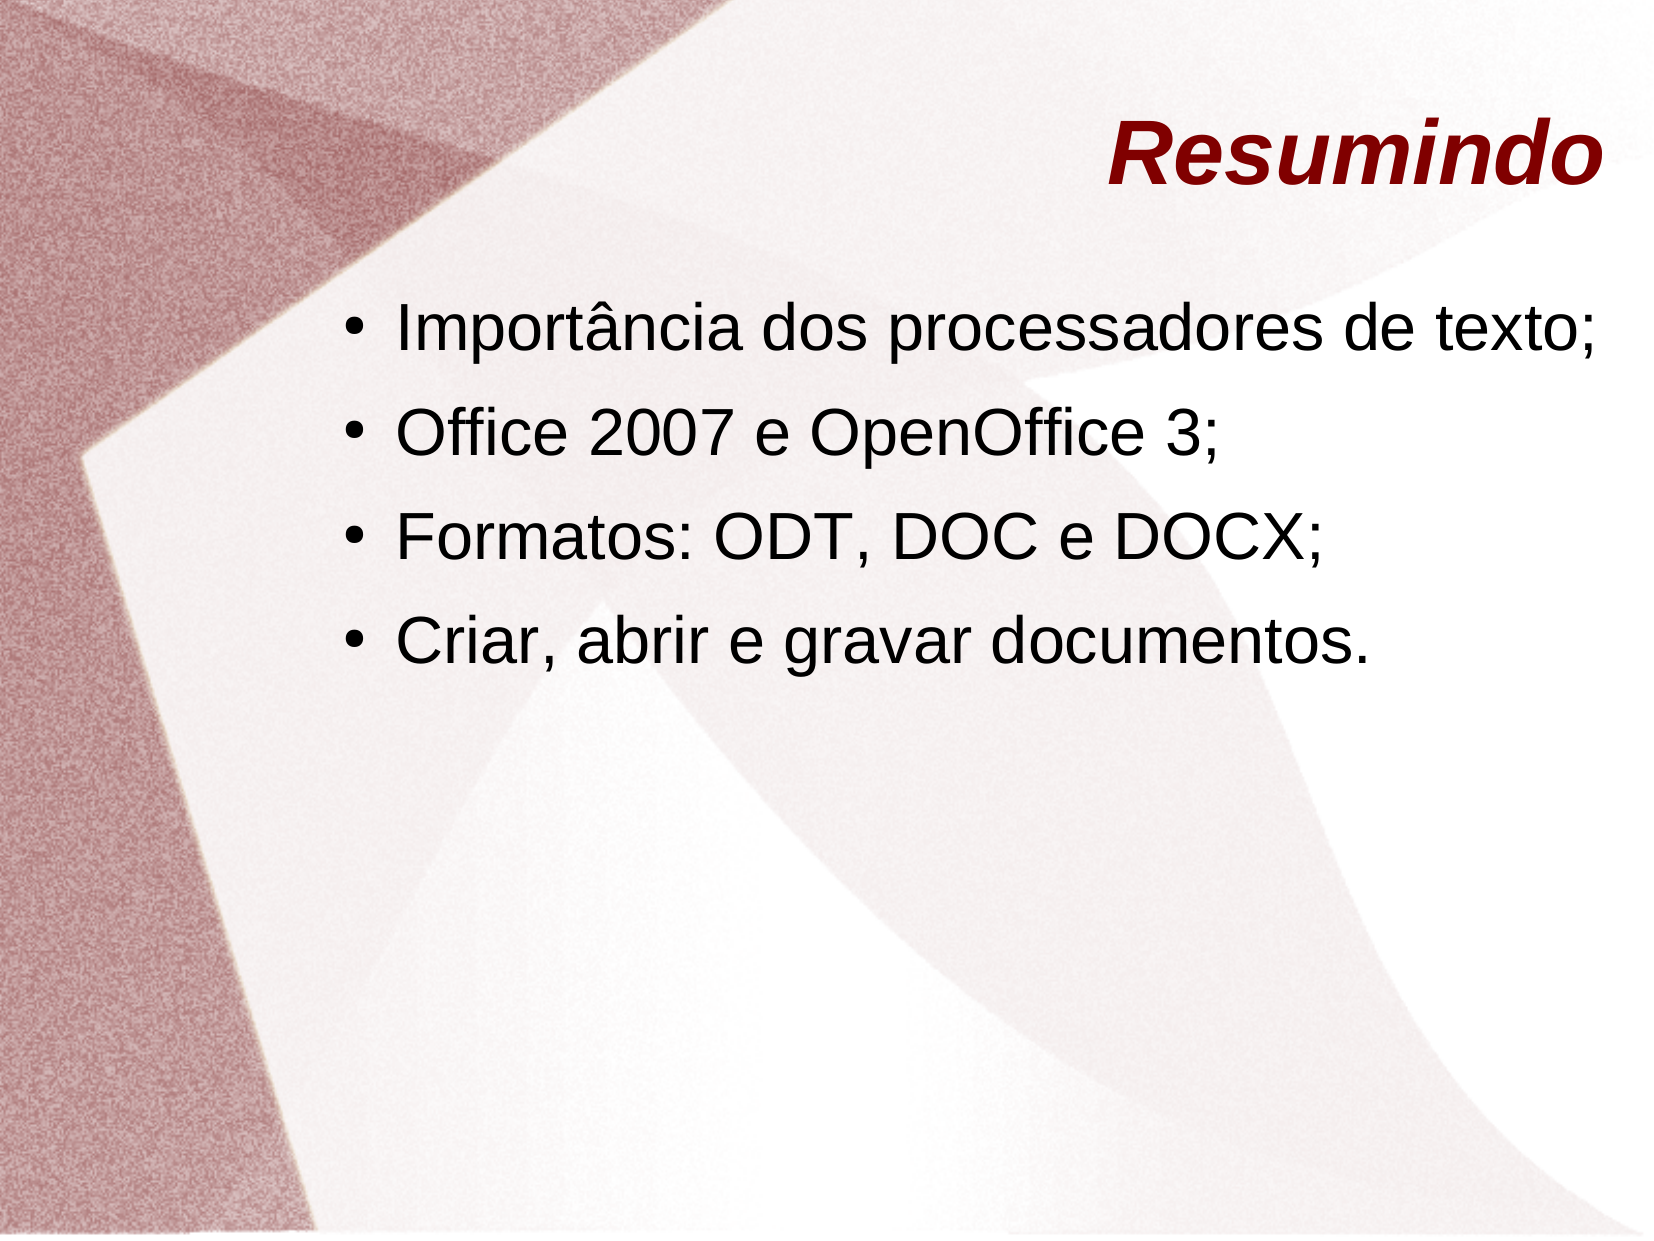

# Resumindo
Importância dos processadores de texto;
Office 2007 e OpenOffice 3;
Formatos: ODT, DOC e DOCX;
Criar, abrir e gravar documentos.